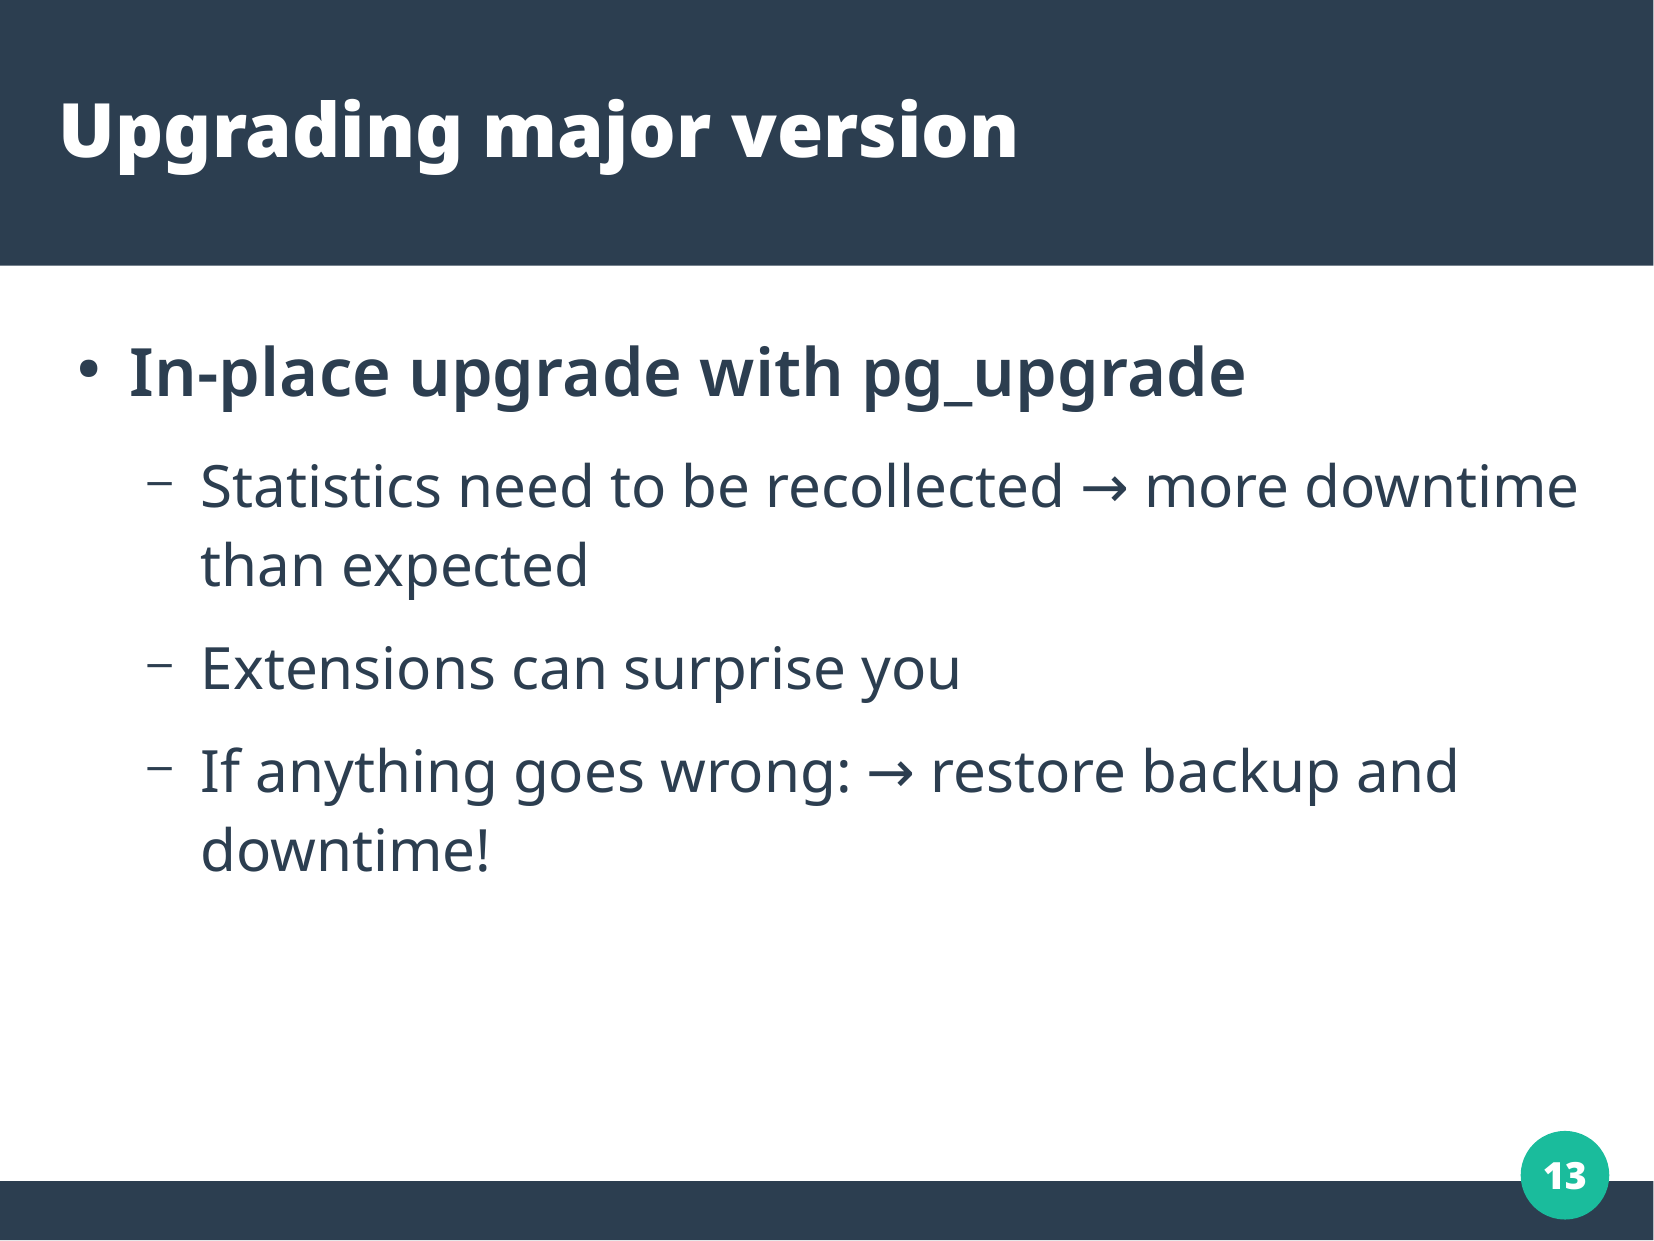

# Upgrading major version
In-place upgrade with pg_upgrade
Statistics need to be recollected → more downtime than expected
Extensions can surprise you
If anything goes wrong: → restore backup and downtime!
13